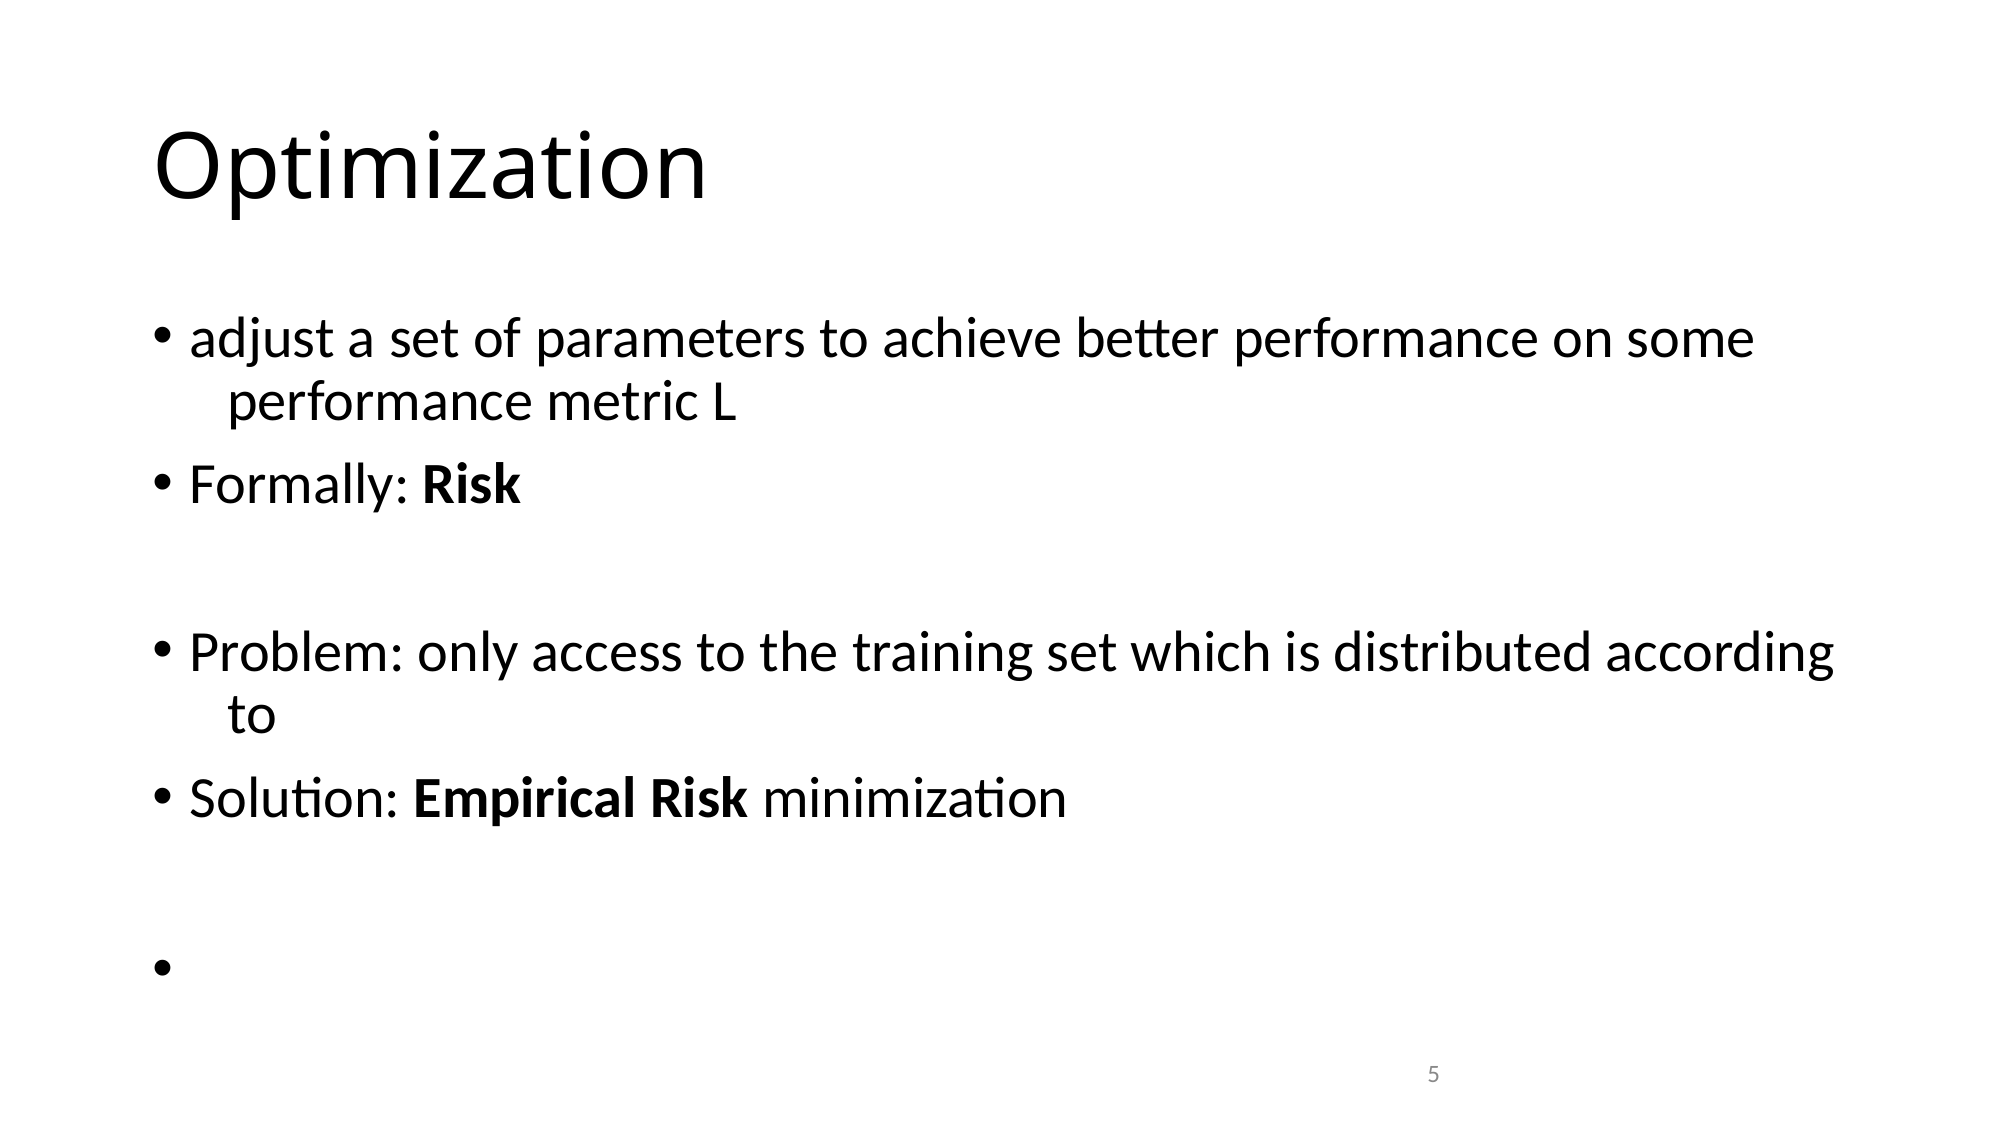

# Optimization
adjust a set of parameters to achieve better performance on some performance metric L
Formally: Risk
Problem: only access to the training set which is distributed according to
Solution: Empirical Risk minimization
5